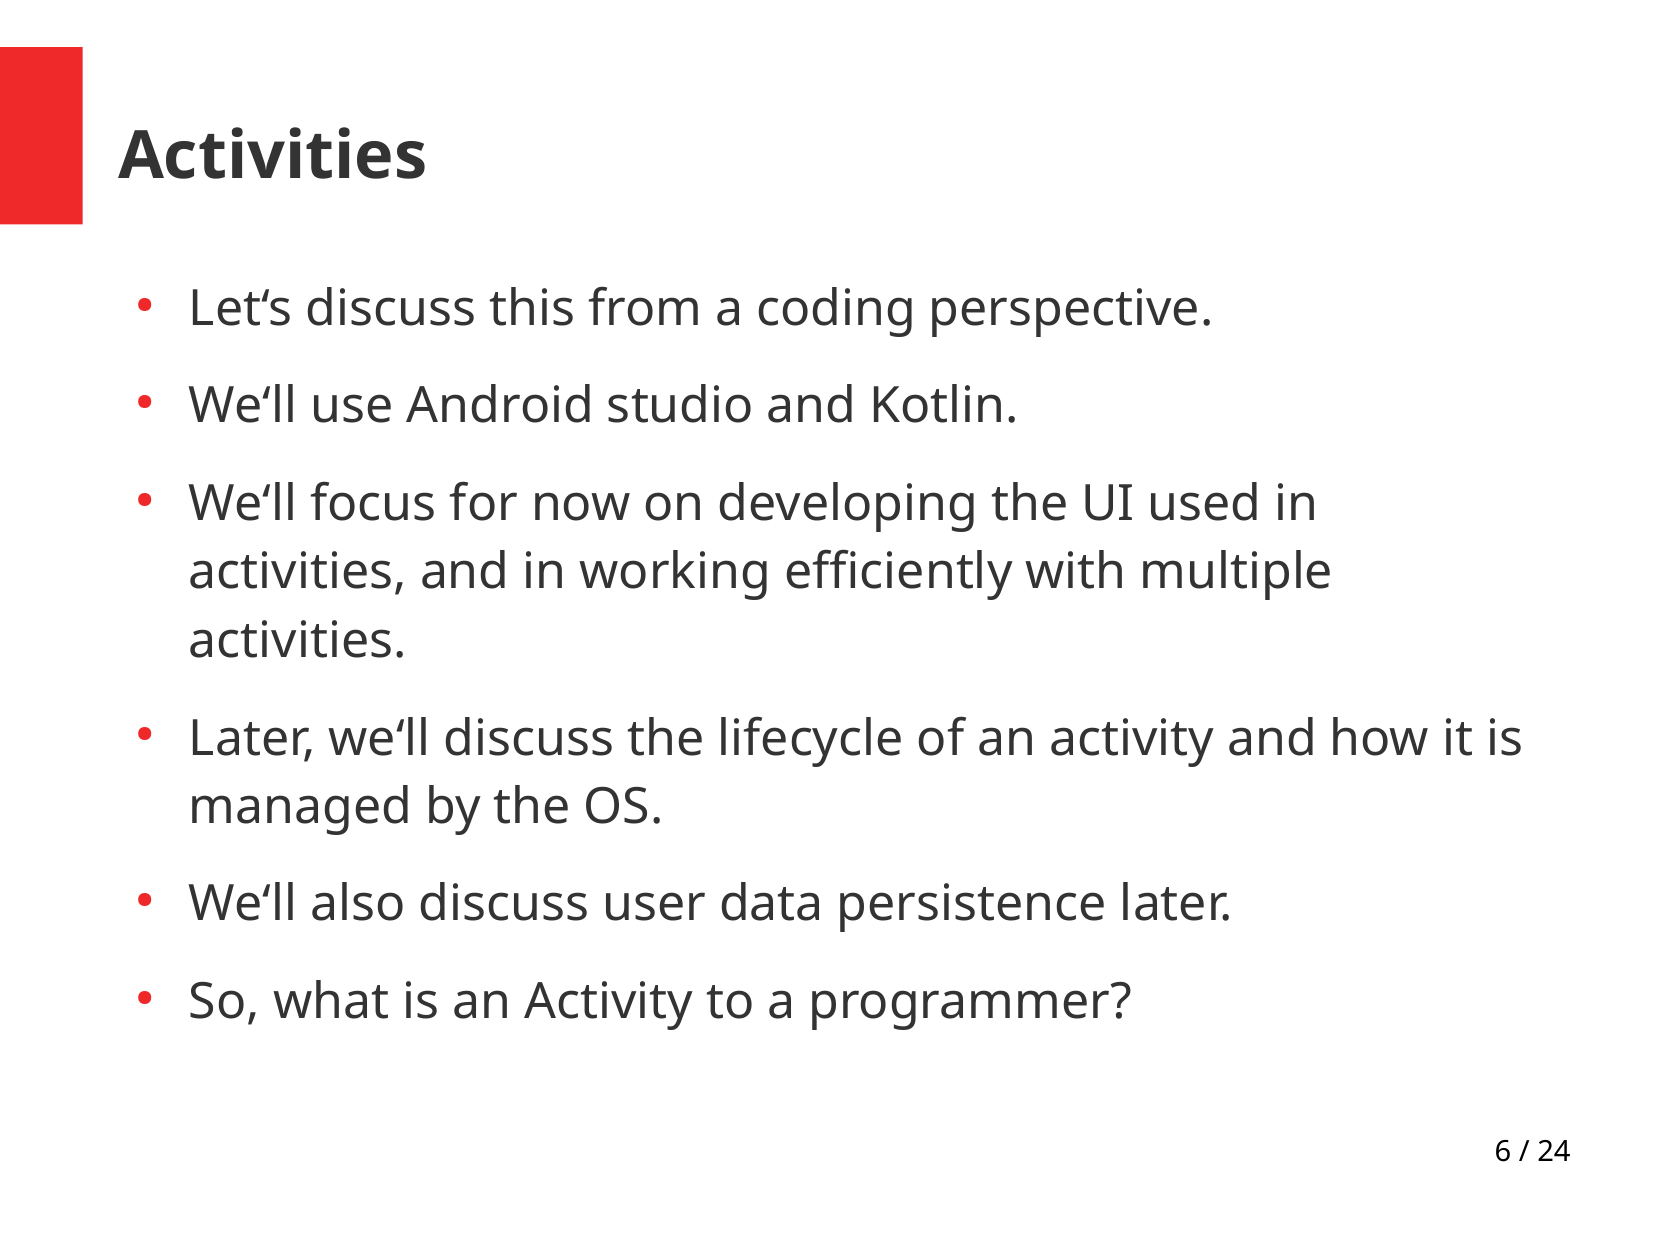

# Activities
Let‘s discuss this from a coding perspective.
We‘ll use Android studio and Kotlin.
We‘ll focus for now on developing the UI used in activities, and in working efficiently with multiple activities.
Later, we‘ll discuss the lifecycle of an activity and how it is managed by the OS.
We‘ll also discuss user data persistence later.
So, what is an Activity to a programmer?
6